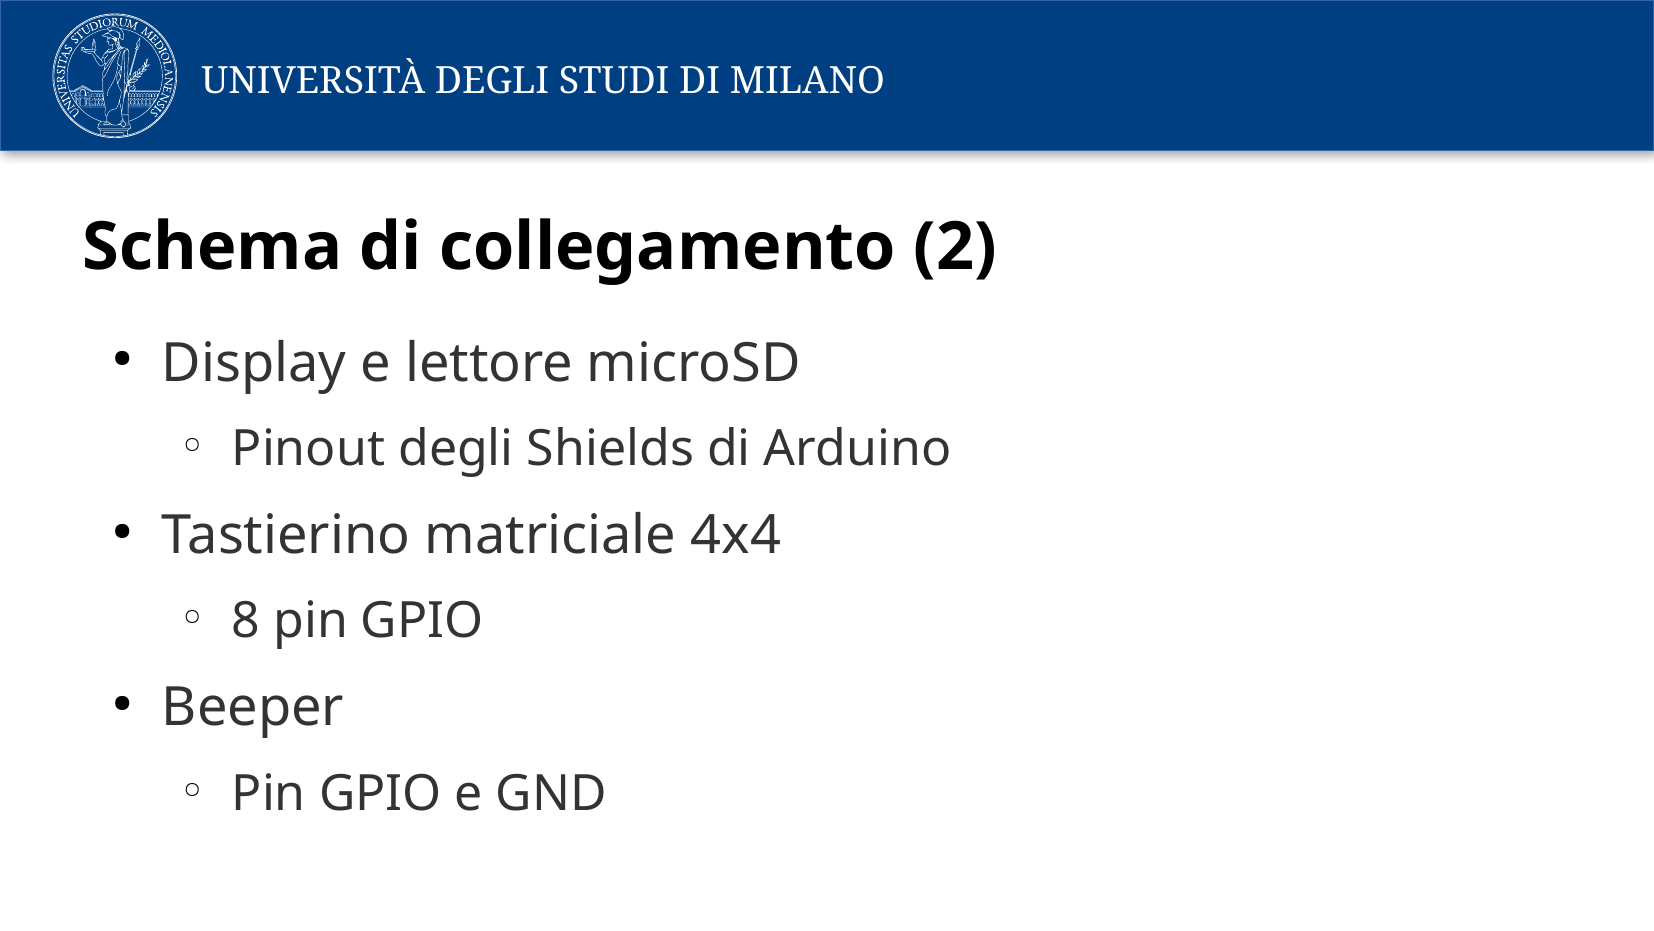

UNIVERSITÀ DEGLI STUDI DI MILANO
# Schema di collegamento (2)
 Display e lettore microSD
 Pinout degli Shields di Arduino
 Tastierino matriciale 4x4
 8 pin GPIO
 Beeper
 Pin GPIO e GND